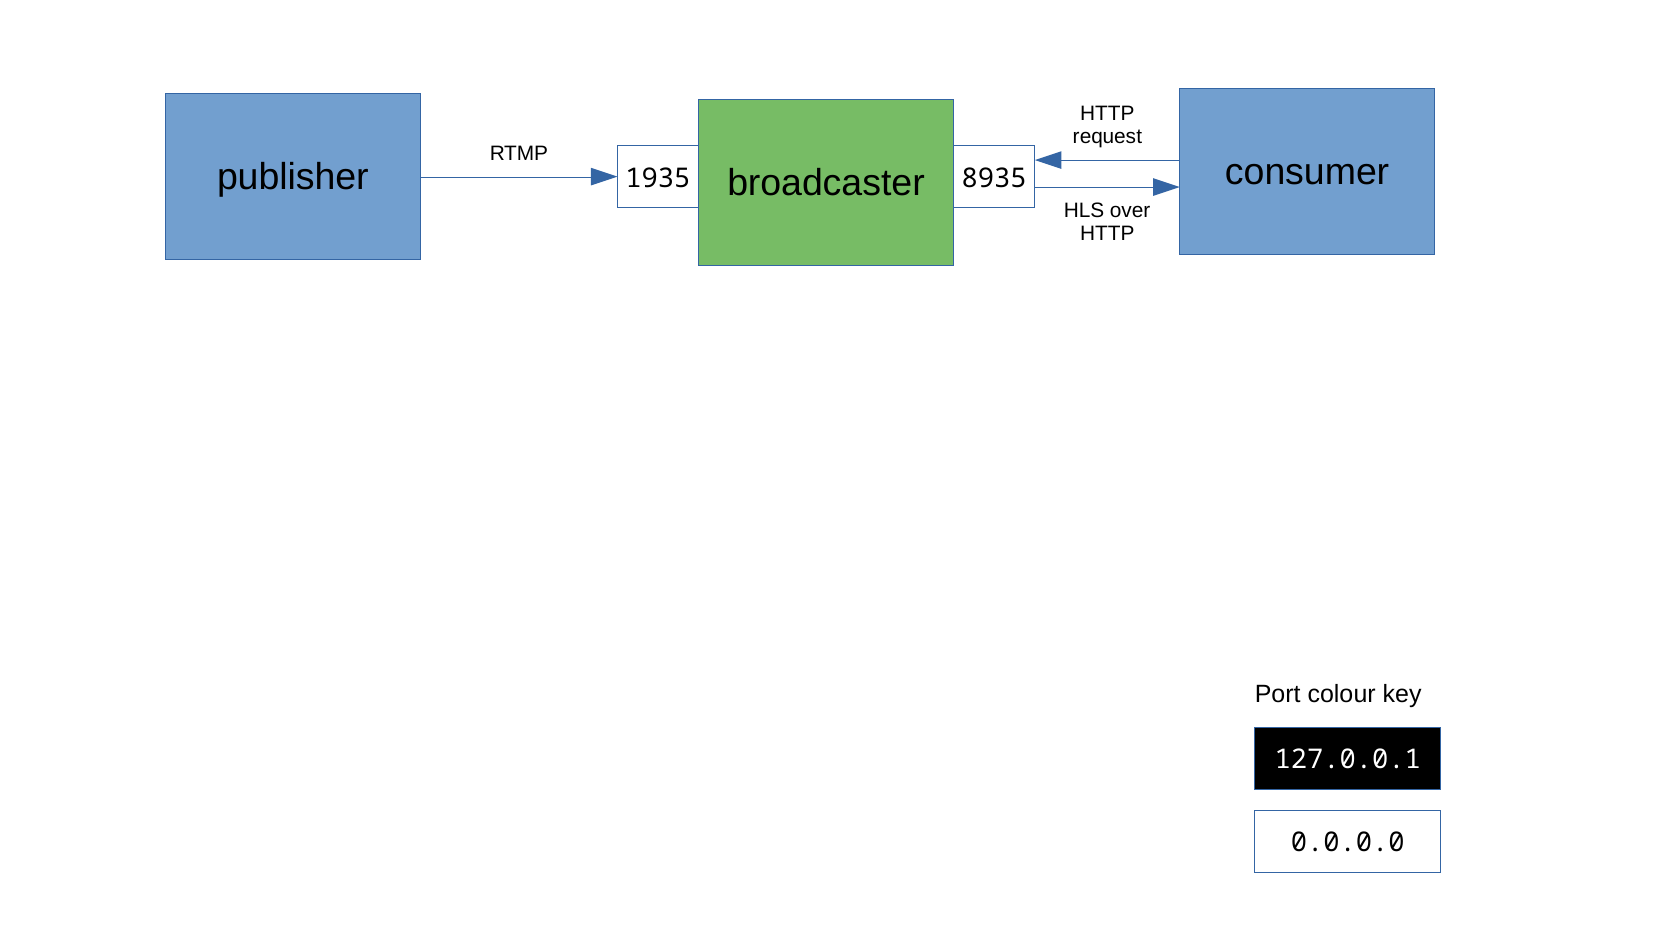

consumer
publisher
broadcaster
1935
8935
Port colour key
127.0.0.1
0.0.0.0